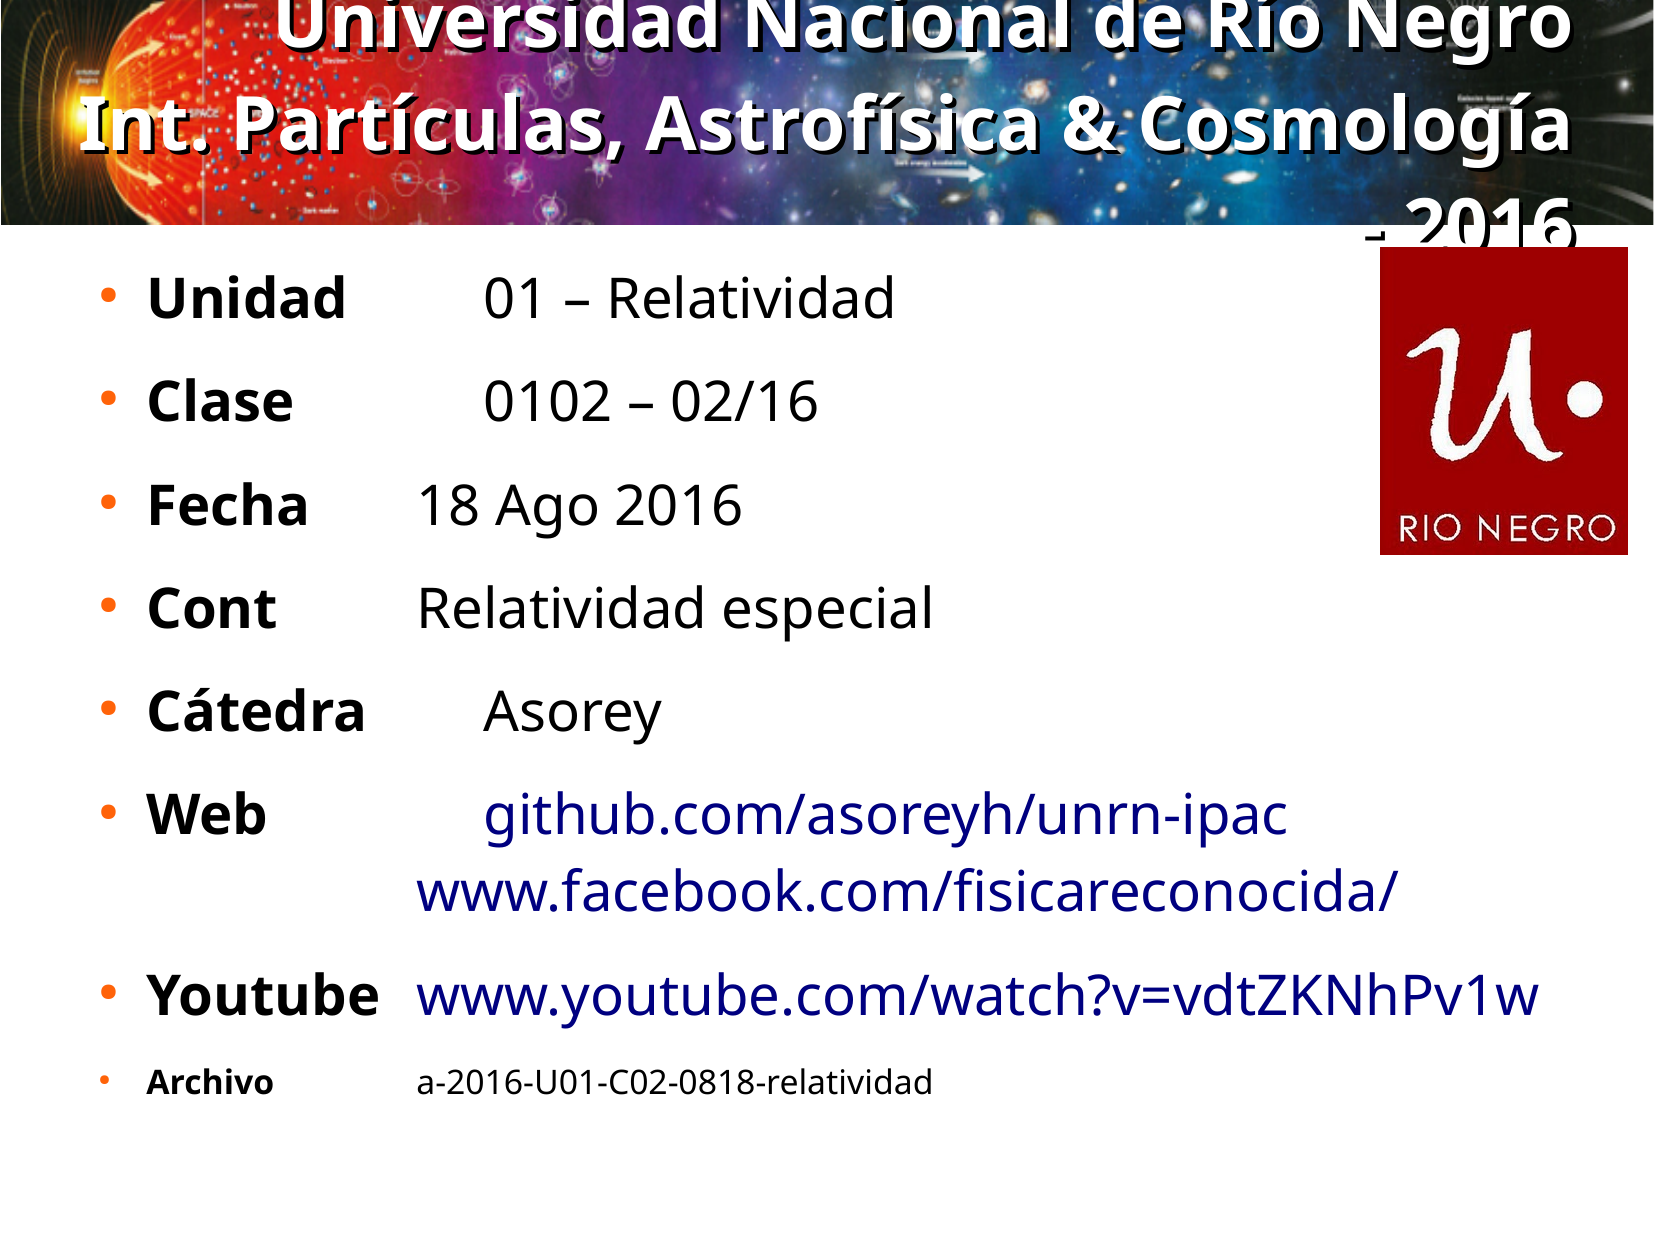

# Universidad Nacional de Río Negro Int. Partículas, Astrofísica & Cosmología - 2016
Unidad 		01 – Relatividad
Clase			0102 – 02/16
Fecha		18 Ago 2016
Cont			Relatividad especial
Cátedra		Asorey
Web 			github.com/asoreyh/unrn-ipac
				www.facebook.com/fisicareconocida/
Youtube	www.youtube.com/watch?v=vdtZKNhPv1w
Archivo			a-2016-U01-C02-0818-relatividad